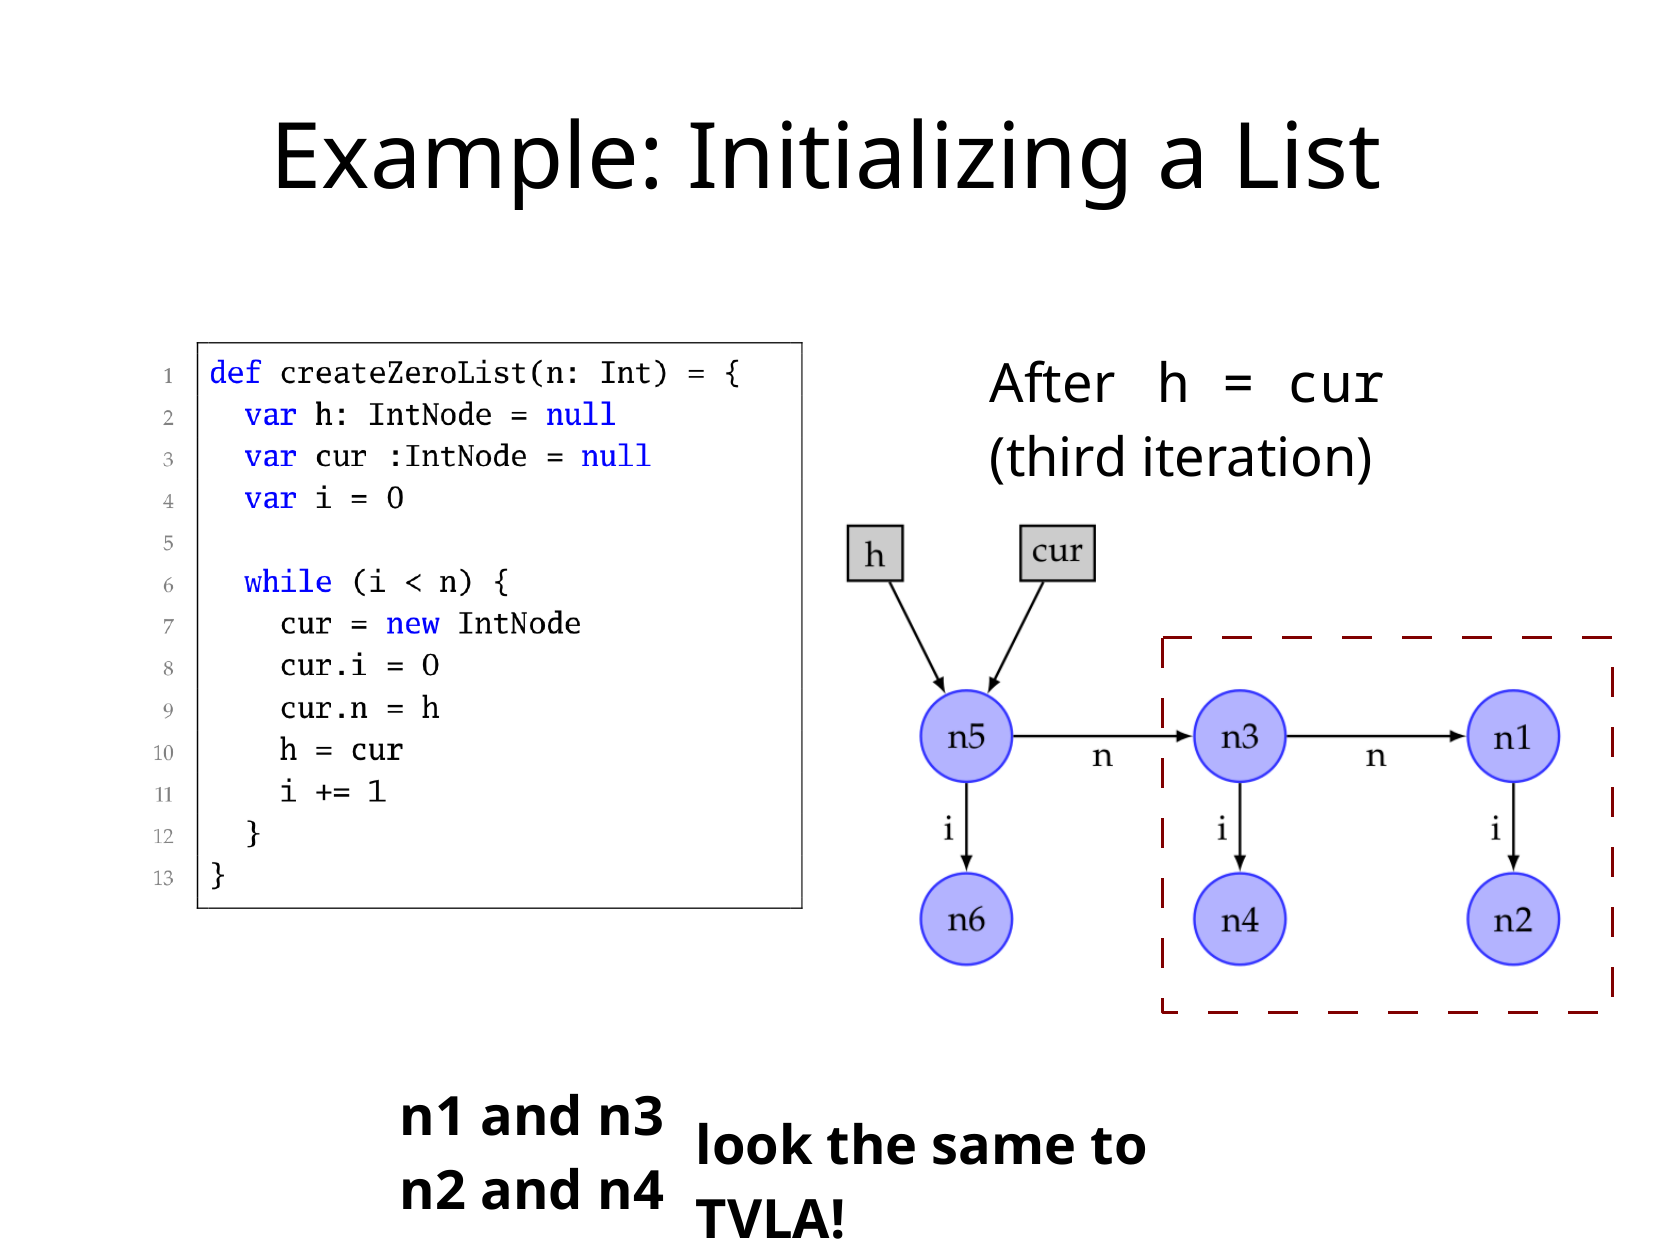

# Example: Initializing a List
After h = cur
(third iteration)
n1 and n3
n2 and n4
look the same to TVLA!